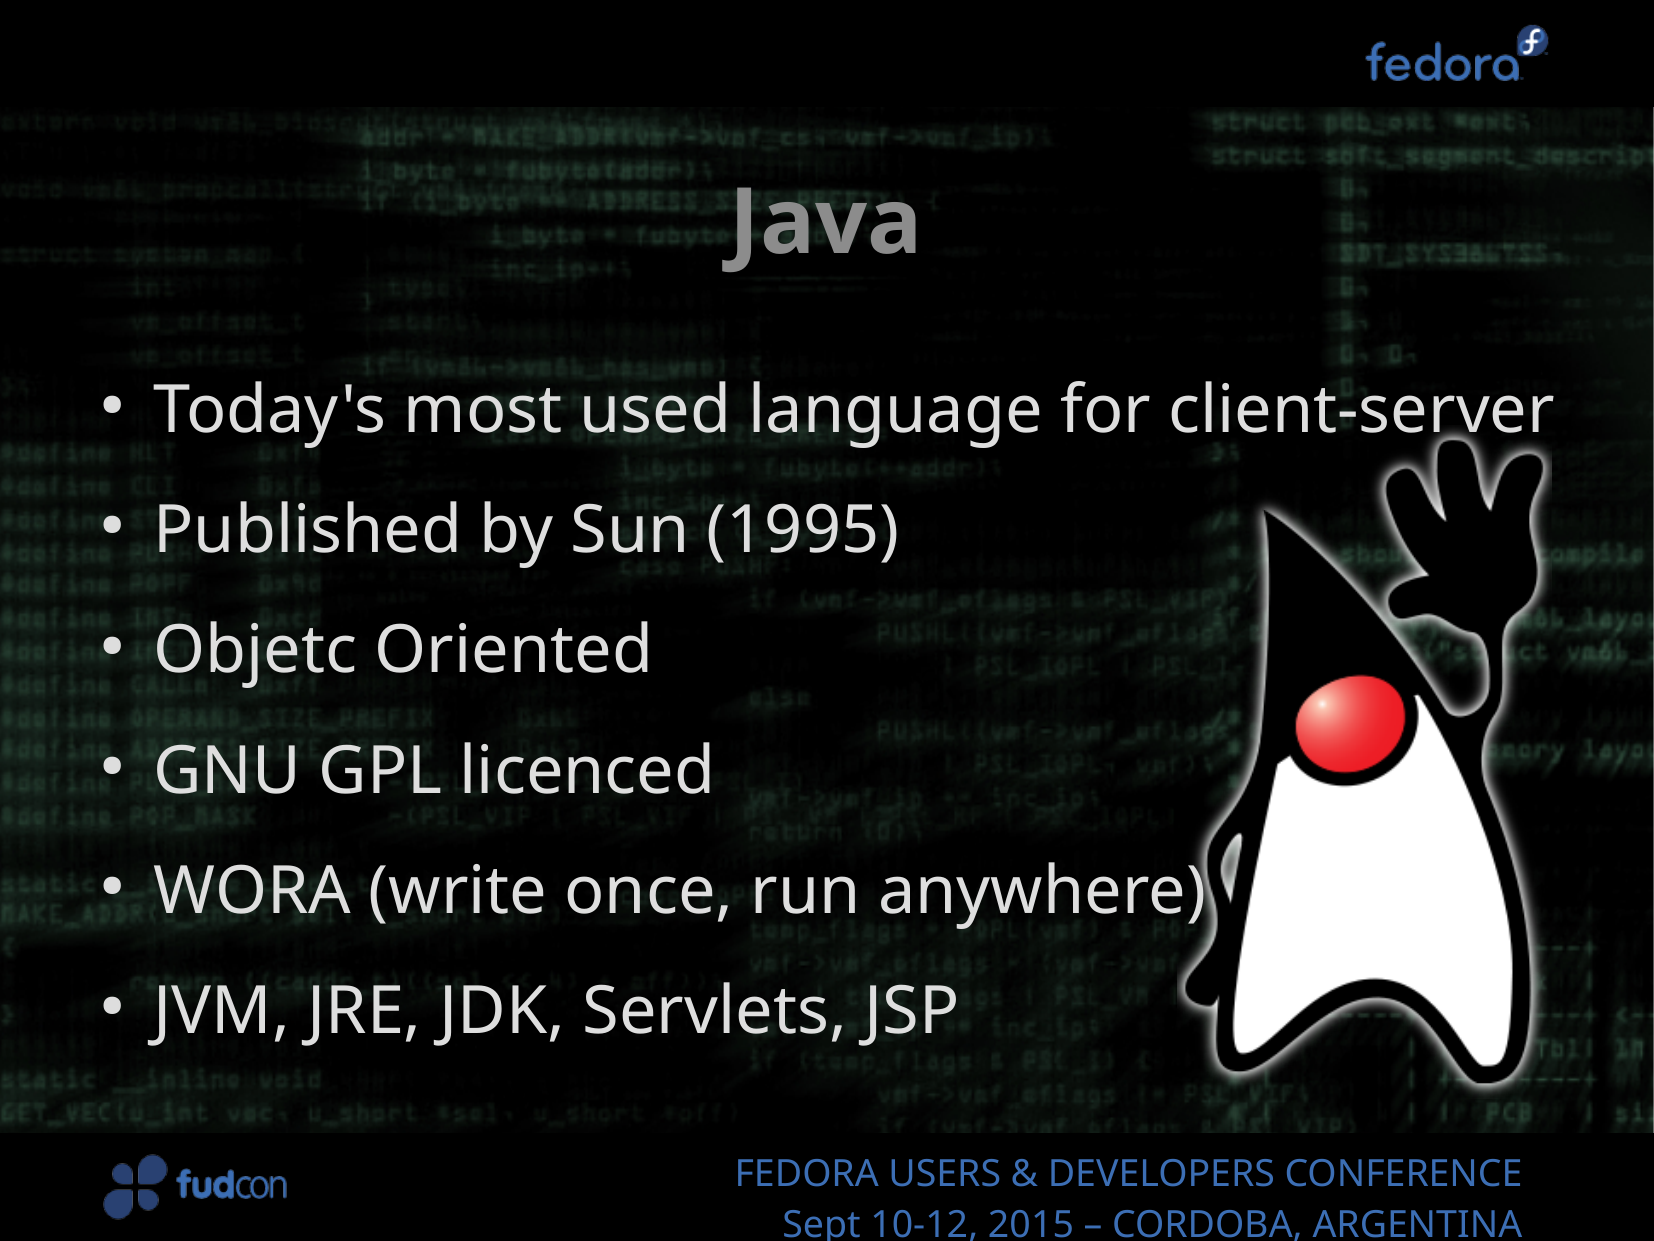

# Java
Today's most used language for client-server
Published by Sun (1995)
Objetc Oriented
GNU GPL licenced
WORA (write once, run anywhere)
JVM, JRE, JDK, Servlets, JSP